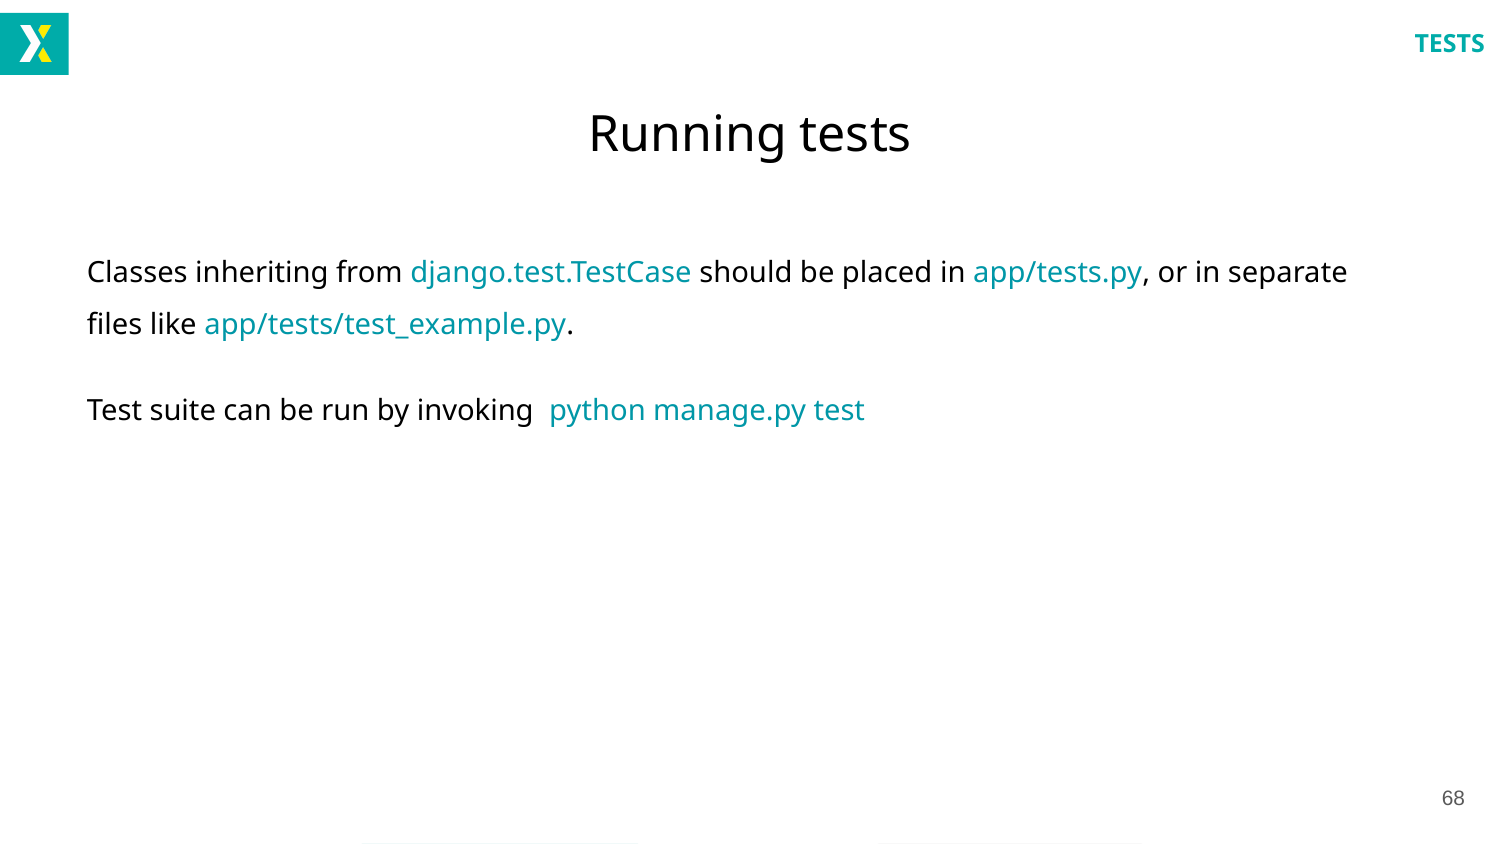

Running tests
Classes inheriting from django.test.TestCase should be placed in app/tests.py, or in separate files like app/tests/test_example.py.
Test suite can be run by invoking python manage.py test